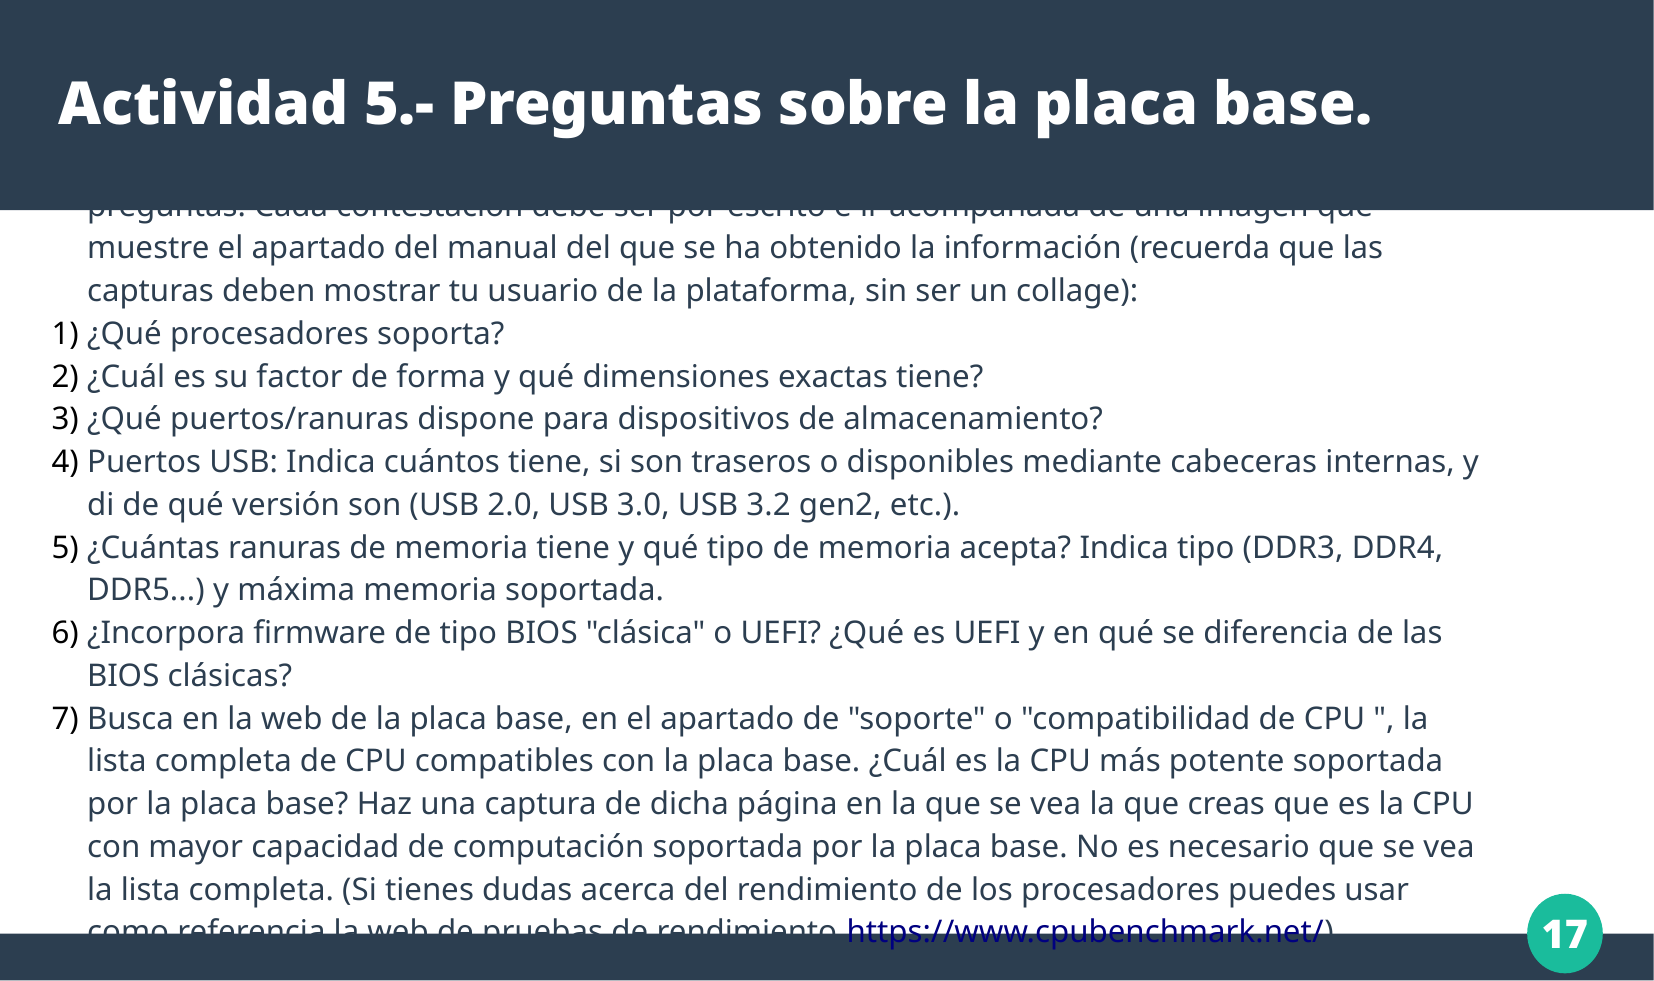

# Actividad 5.- Preguntas sobre la placa base.
Utilizando la misma placa base que usaste para la actividad 3, contesta a las siguientes preguntas. Cada contestación debe ser por escrito e ir acompañada de una imagen que muestre el apartado del manual del que se ha obtenido la información (recuerda que las capturas deben mostrar tu usuario de la plataforma, sin ser un collage):
¿Qué procesadores soporta?
¿Cuál es su factor de forma y qué dimensiones exactas tiene?
¿Qué puertos/ranuras dispone para dispositivos de almacenamiento?
Puertos USB: Indica cuántos tiene, si son traseros o disponibles mediante cabeceras internas, y di de qué versión son (USB 2.0, USB 3.0, USB 3.2 gen2, etc.).
¿Cuántas ranuras de memoria tiene y qué tipo de memoria acepta? Indica tipo (DDR3, DDR4, DDR5...) y máxima memoria soportada.
¿Incorpora firmware de tipo BIOS "clásica" o UEFI? ¿Qué es UEFI y en qué se diferencia de las BIOS clásicas?
Busca en la web de la placa base, en el apartado de "soporte" o "compatibilidad de CPU ", la lista completa de CPU compatibles con la placa base. ¿Cuál es la CPU más potente soportada por la placa base? Haz una captura de dicha página en la que se vea la que creas que es la CPU con mayor capacidad de computación soportada por la placa base. No es necesario que se vea la lista completa. (Si tienes dudas acerca del rendimiento de los procesadores puedes usar como referencia la web de pruebas de rendimiento https://www.cpubenchmark.net/).